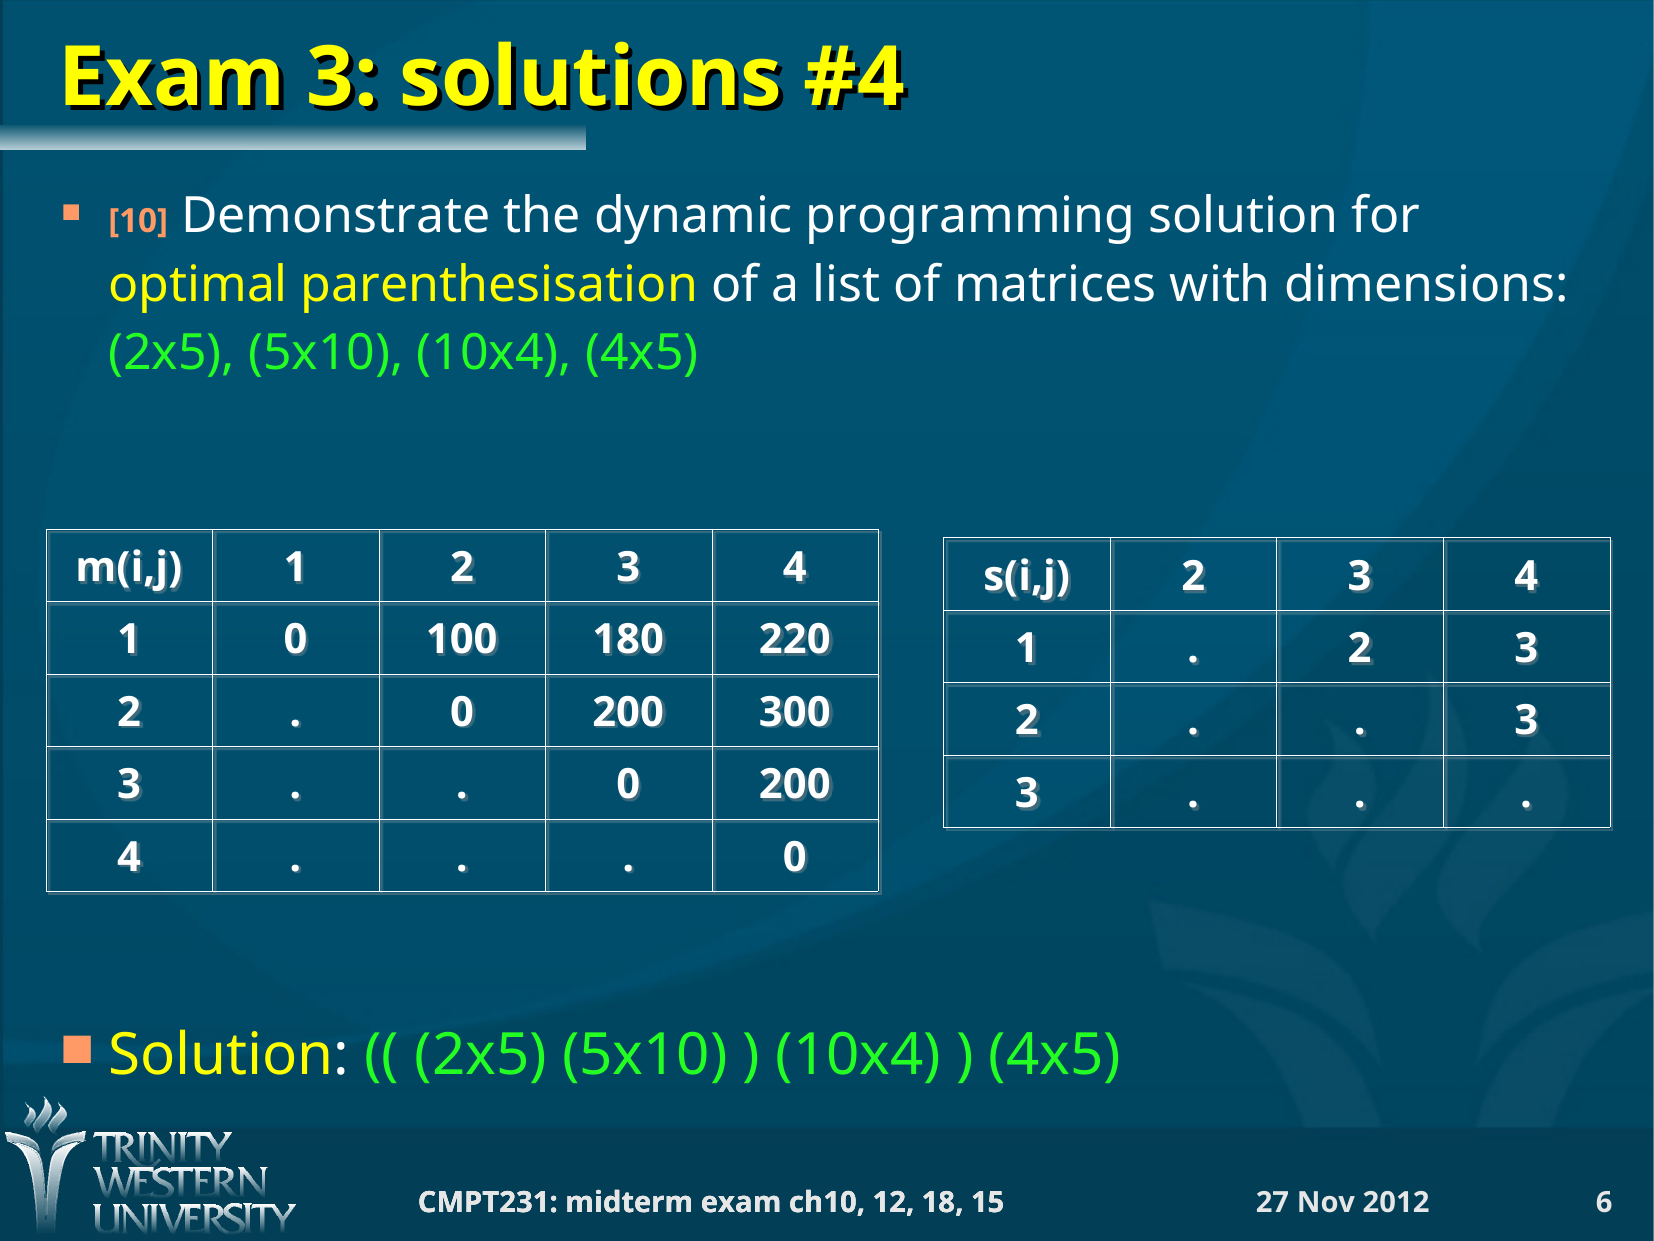

# Exam 3: solutions #4
[10] Demonstrate the dynamic programming solution for optimal parenthesisation of a list of matrices with dimensions: (2x5), (5x10), (10x4), (4x5)
| m(i,j) | 1 | 2 | 3 | 4 |
| --- | --- | --- | --- | --- |
| 1 | 0 | 100 | 180 | 220 |
| 2 | . | 0 | 200 | 300 |
| 3 | . | . | 0 | 200 |
| 4 | . | . | . | 0 |
| s(i,j) | 2 | 3 | 4 |
| --- | --- | --- | --- |
| 1 | . | 2 | 3 |
| 2 | . | . | 3 |
| 3 | . | . | . |
Solution: (( (2x5) (5x10) ) (10x4) ) (4x5)
CMPT231: midterm exam ch10, 12, 18, 15
27 Nov 2012
6